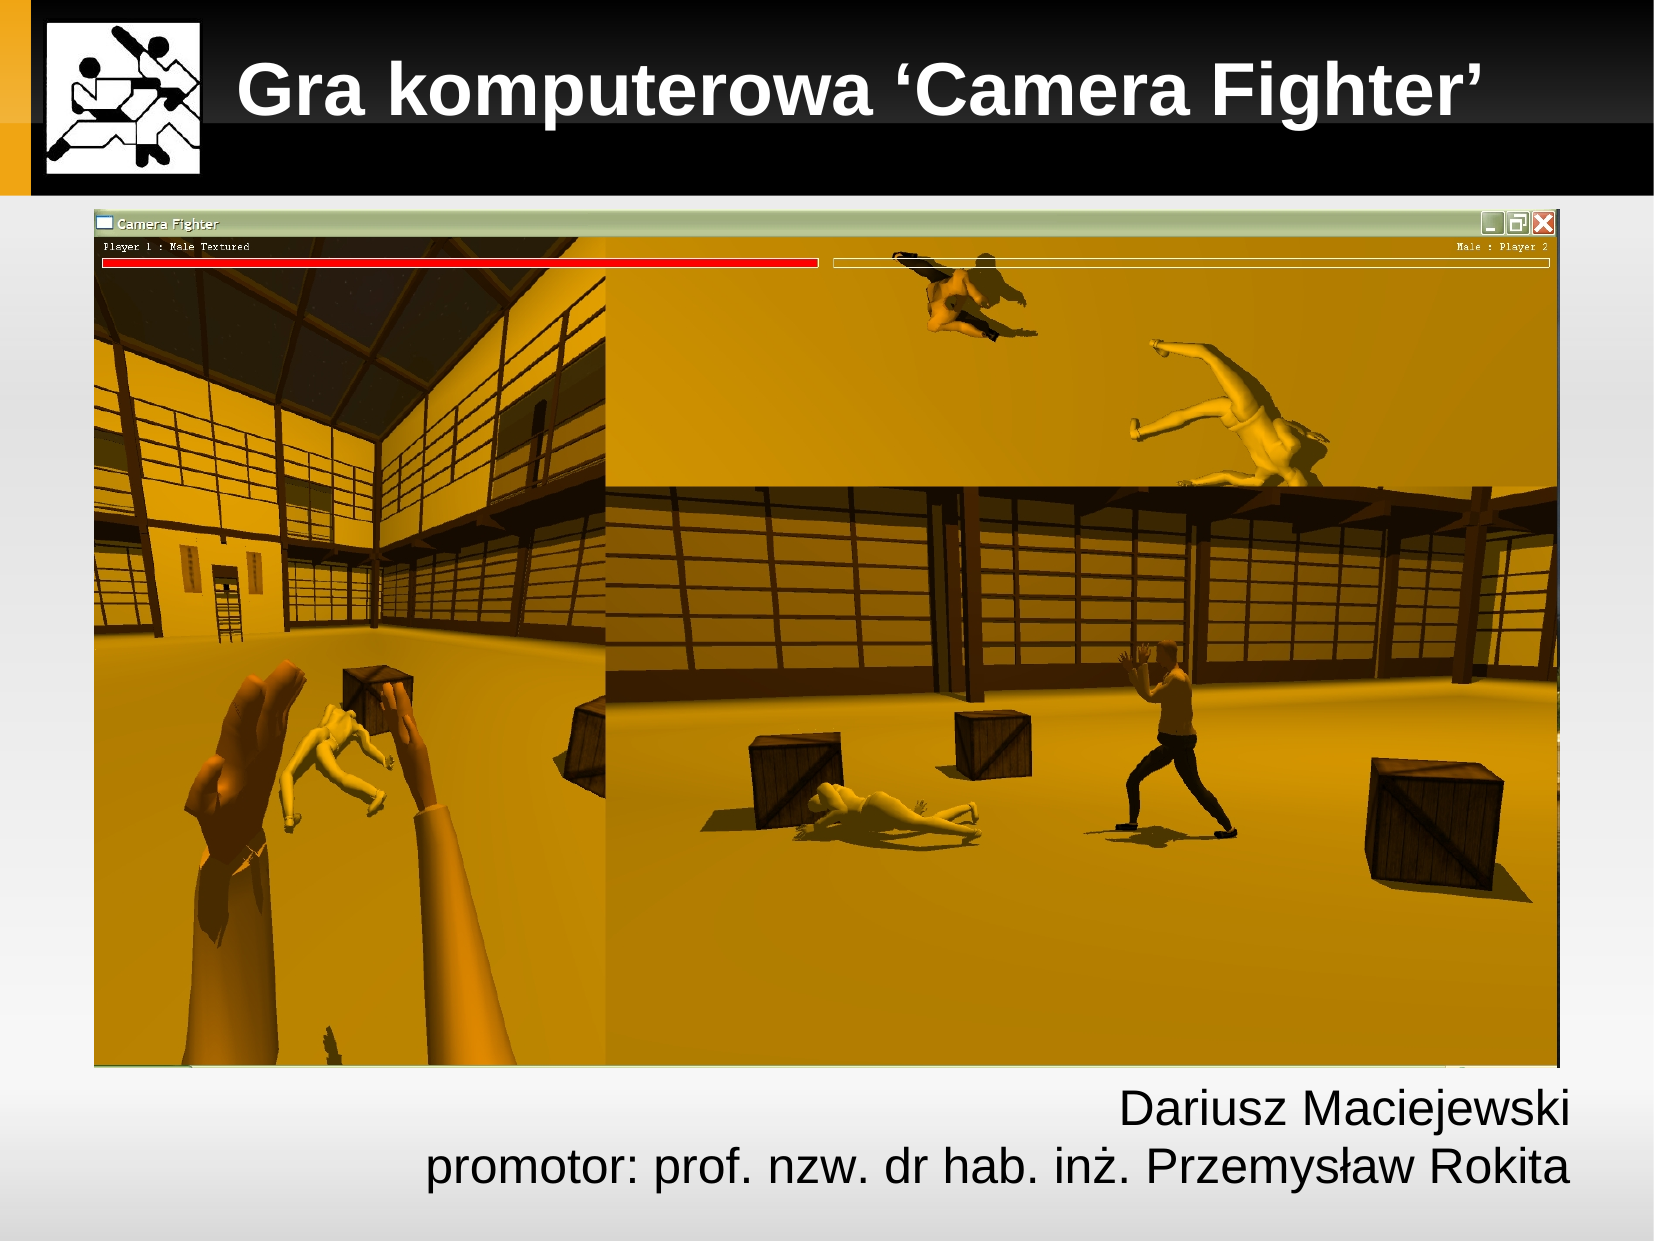

Gra komputerowa ‘Camera Fighter’
Dariusz Maciejewski
promotor: prof. nzw. dr hab. inż. Przemysław Rokita